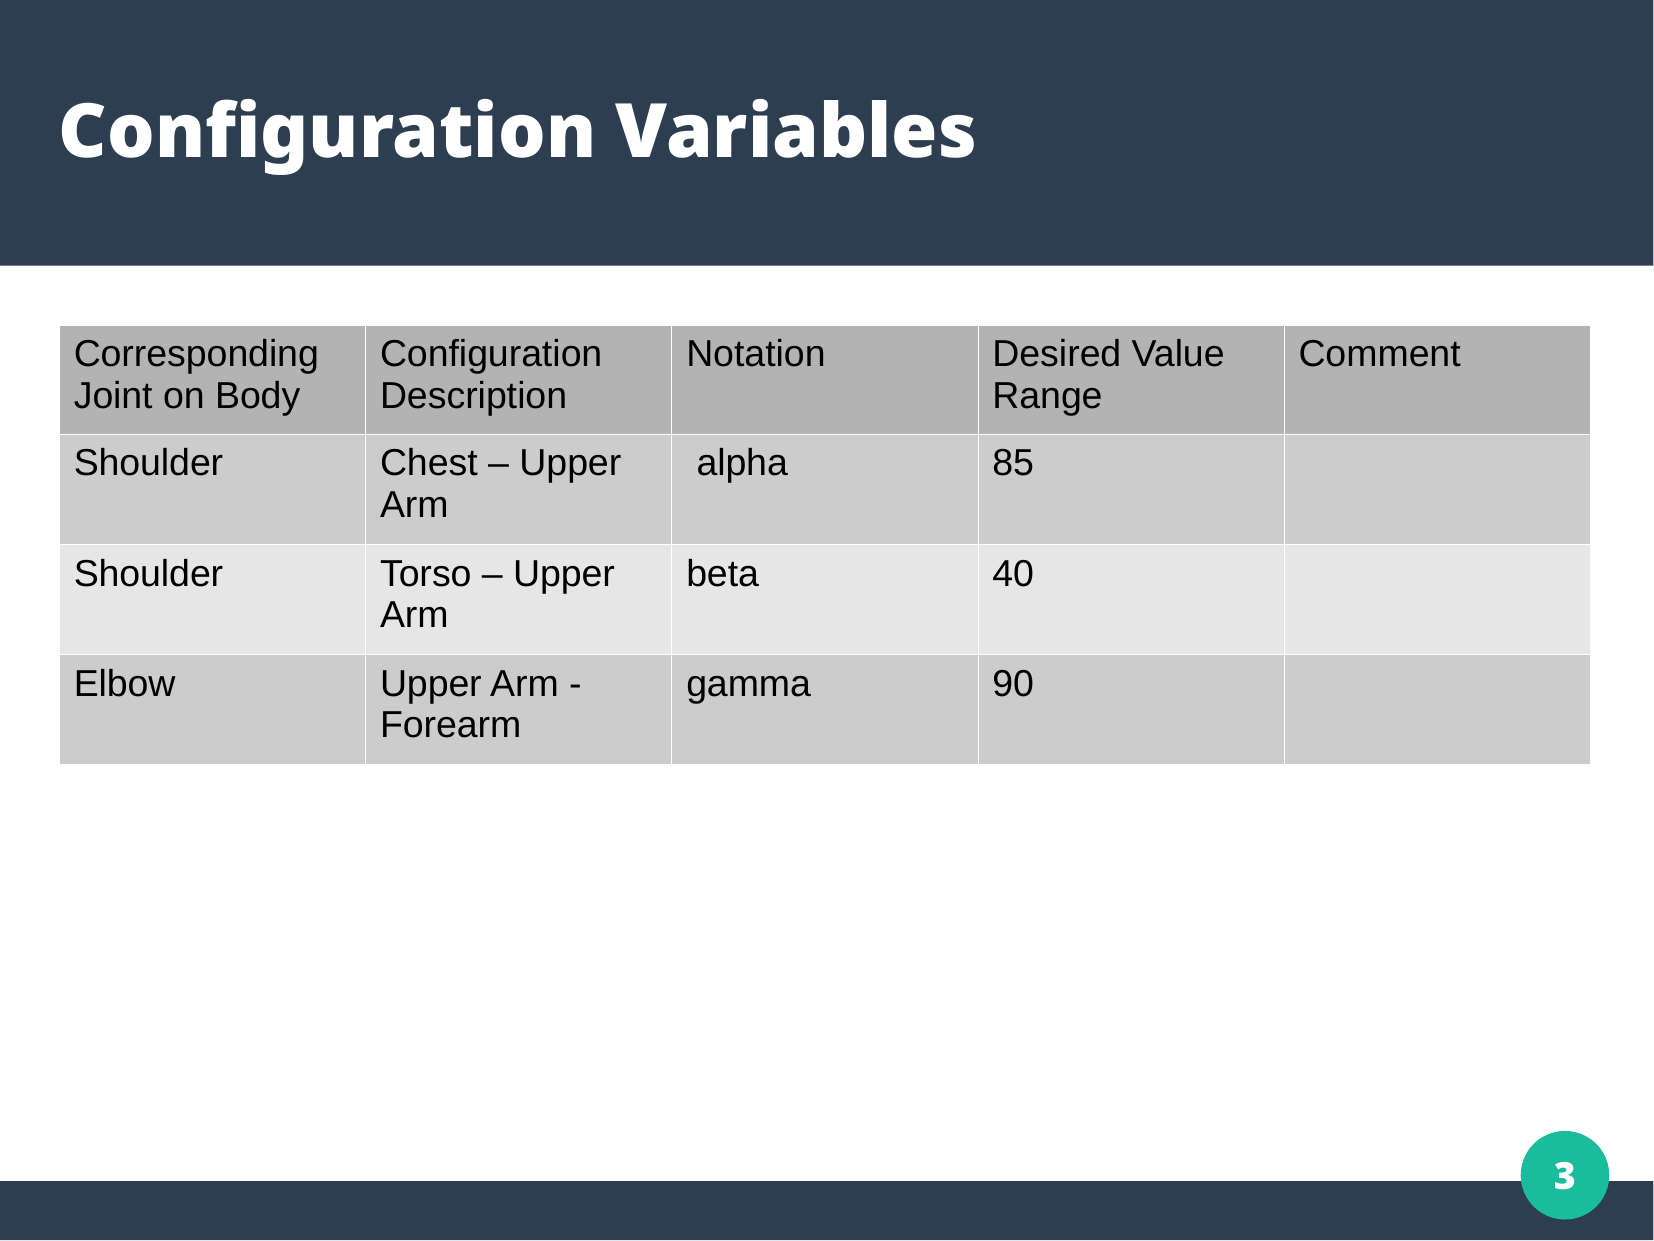

# Configuration Variables
| Corresponding Joint on Body | Configuration Description | Notation | Desired Value Range | Comment |
| --- | --- | --- | --- | --- |
| Shoulder | Chest – Upper Arm | alpha | 85 | |
| Shoulder | Torso – Upper Arm | beta | 40 | |
| Elbow | Upper Arm - Forearm | gamma | 90 | |
3